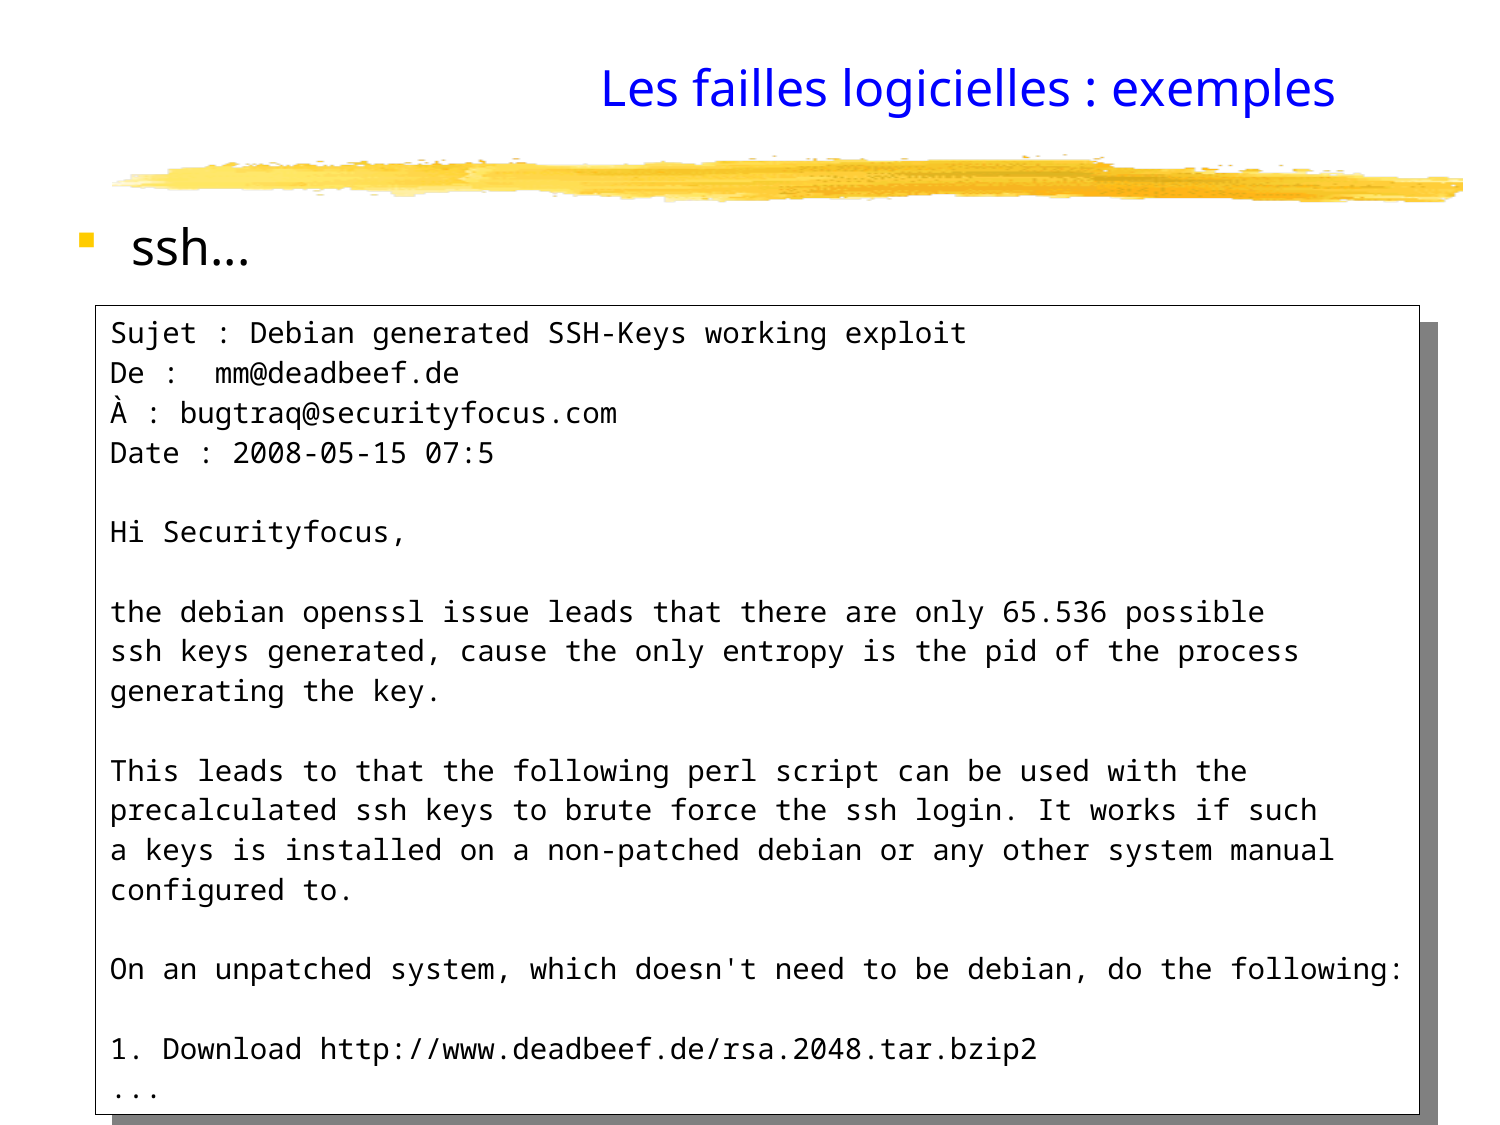

# Les failles logicielles : exemples
ssh...
Sujet : Debian generated SSH-Keys working exploit
De : mm@deadbeef.de
À : bugtraq@securityfocus.com
Date : 2008-05-15 07:5
Hi Securityfocus,
the debian openssl issue leads that there are only 65.536 possible
ssh keys generated, cause the only entropy is the pid of the process
generating the key.
This leads to that the following perl script can be used with the
precalculated ssh keys to brute force the ssh login. It works if such
a keys is installed on a non-patched debian or any other system manual
configured to.
On an unpatched system, which doesn't need to be debian, do the following:
1. Download http://www.deadbeef.de/rsa.2048.tar.bzip2
...
24